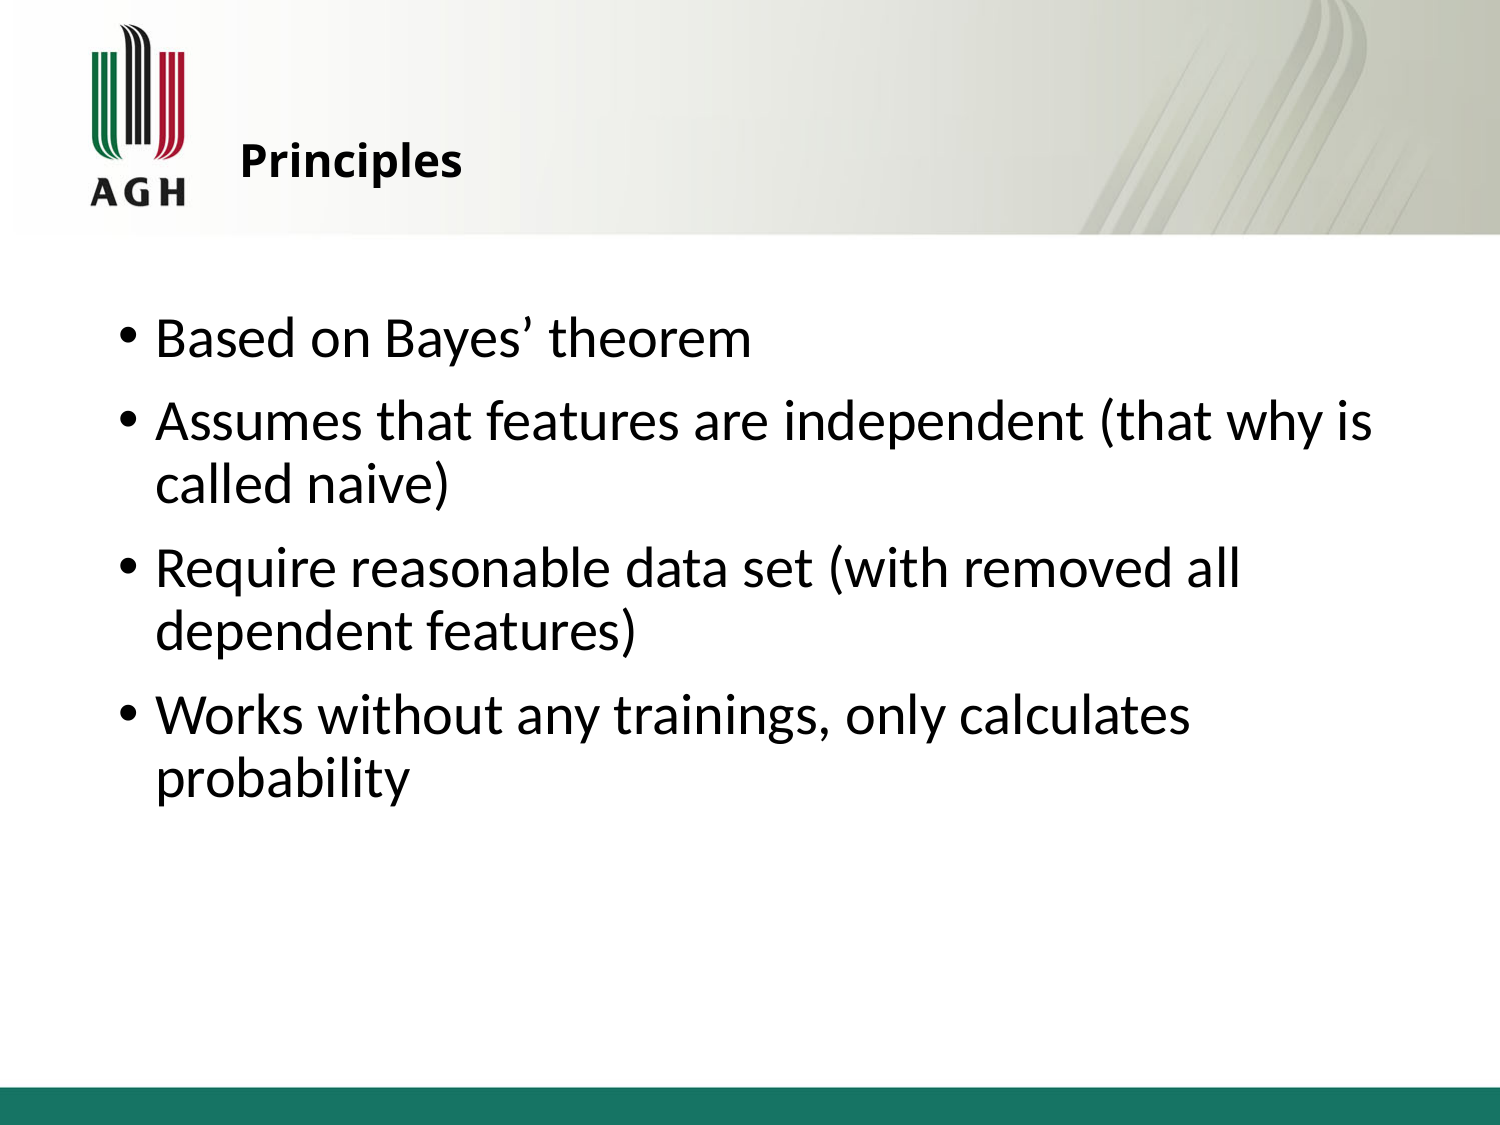

Principles
Based on Bayes’ theorem
Assumes that features are independent (that why is called naive)
Require reasonable data set (with removed all dependent features)
Works without any trainings, only calculates probability